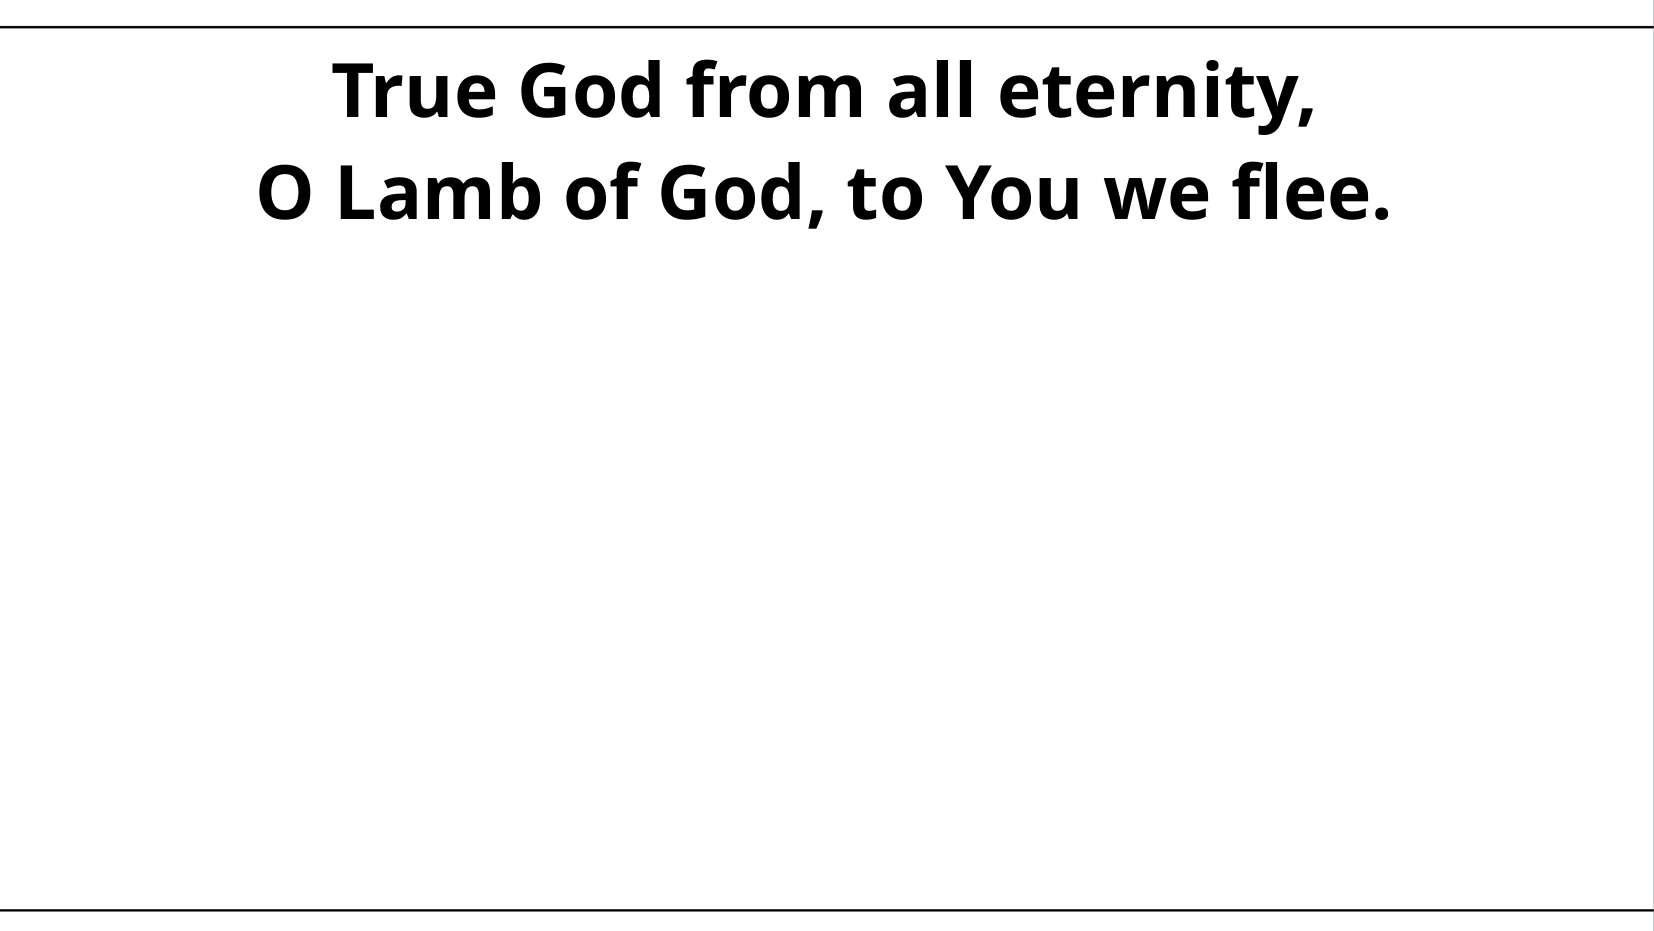

True God from all eternity,
O Lamb of God, to You we flee.